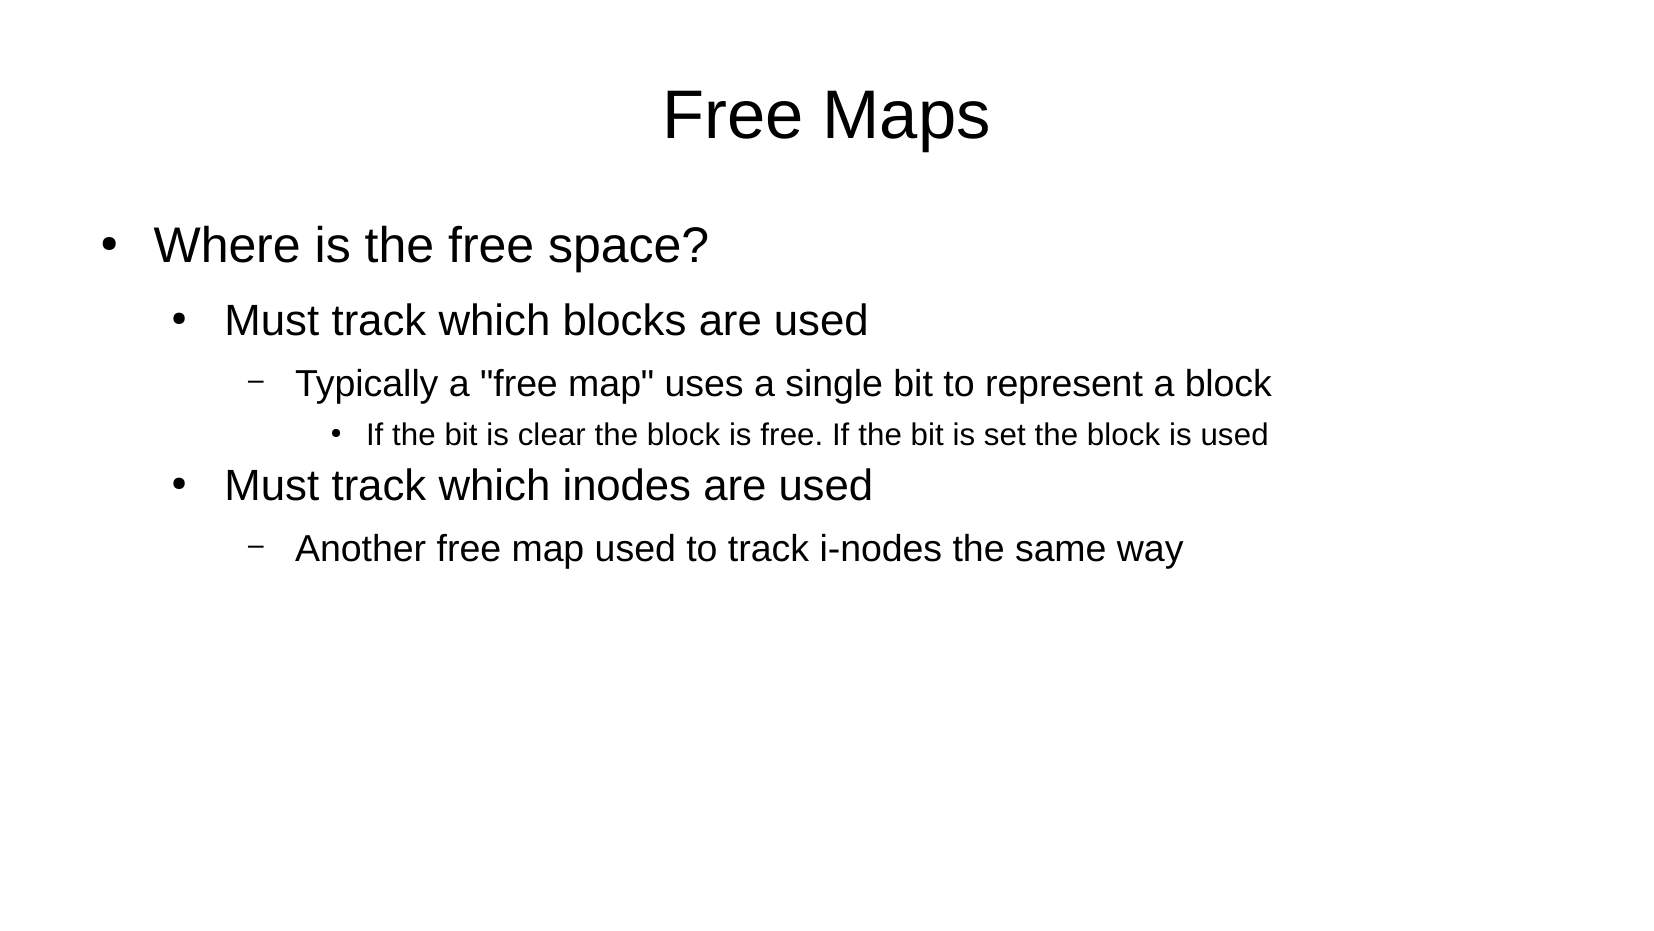

# Free Maps
Where is the free space?
Must track which blocks are used
Typically a "free map" uses a single bit to represent a block
If the bit is clear the block is free. If the bit is set the block is used
Must track which inodes are used
Another free map used to track i-nodes the same way